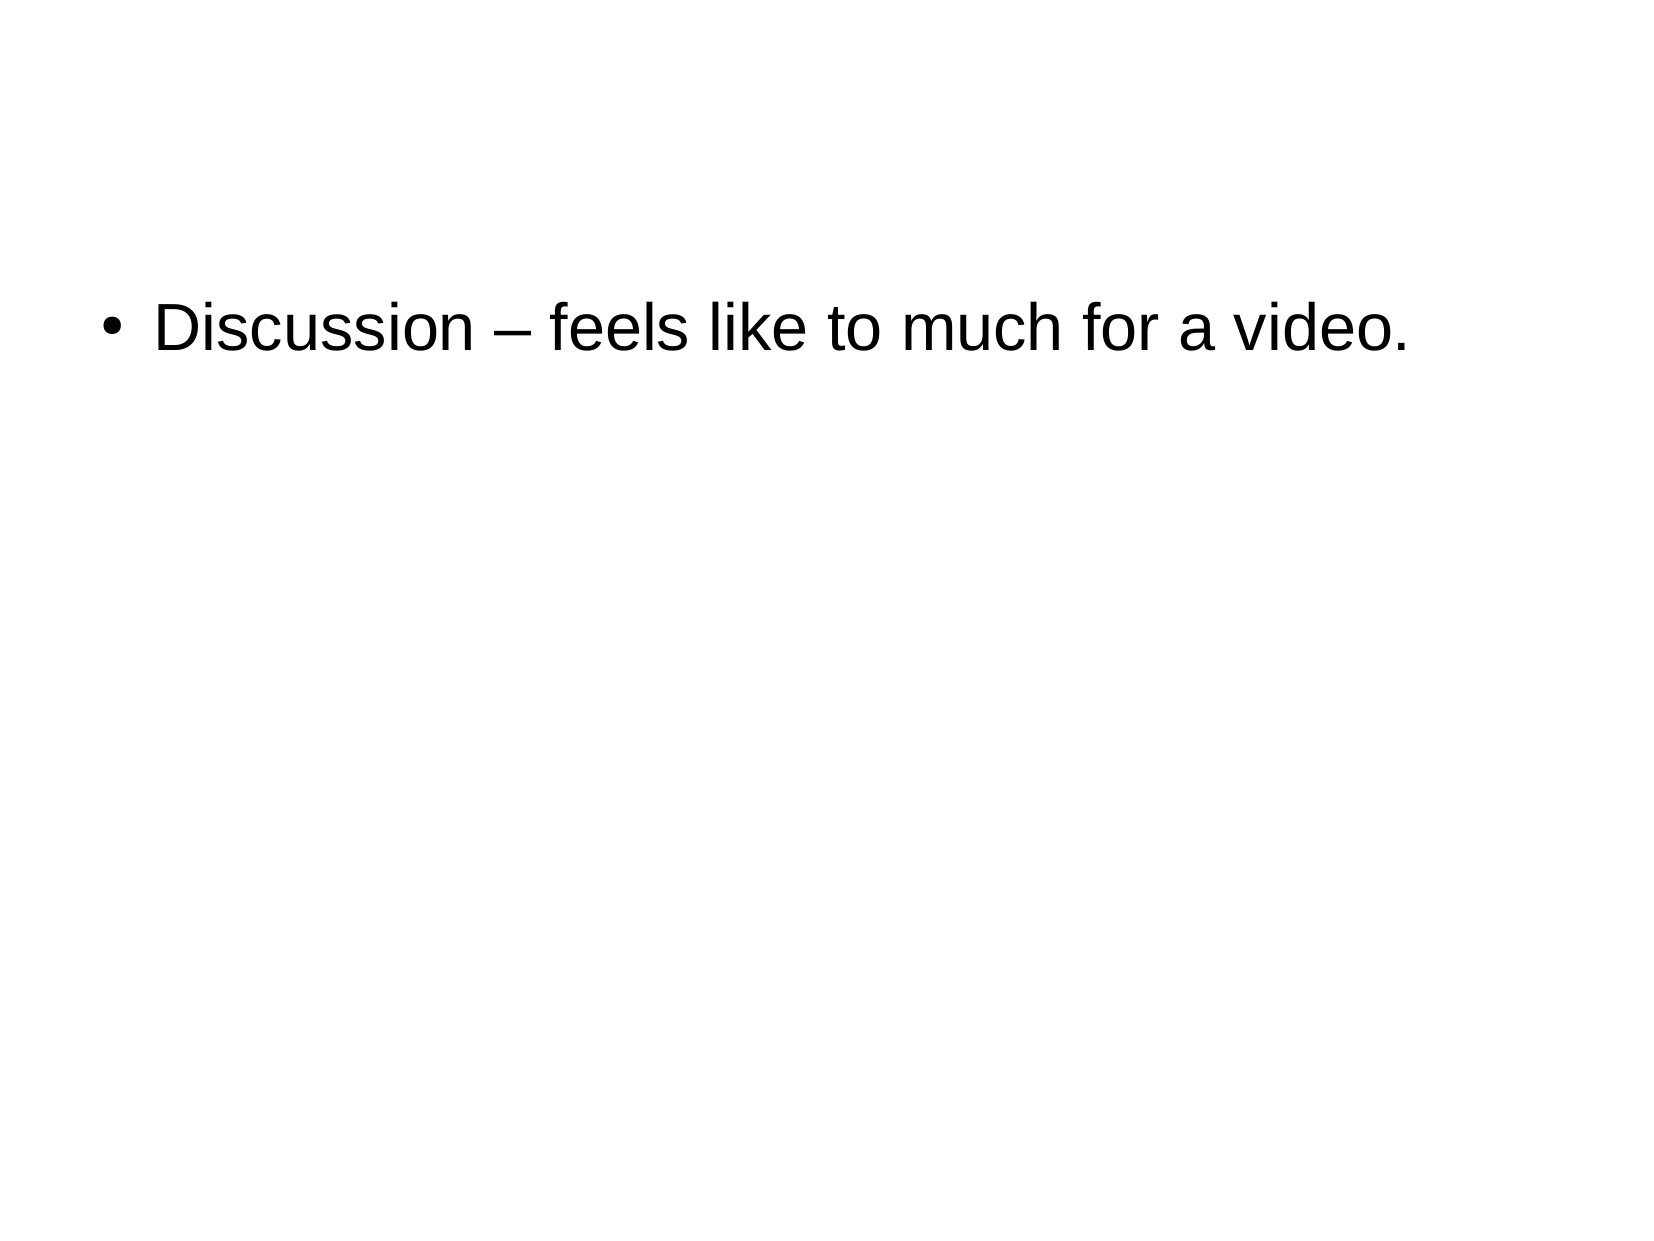

#
Discussion – feels like to much for a video.